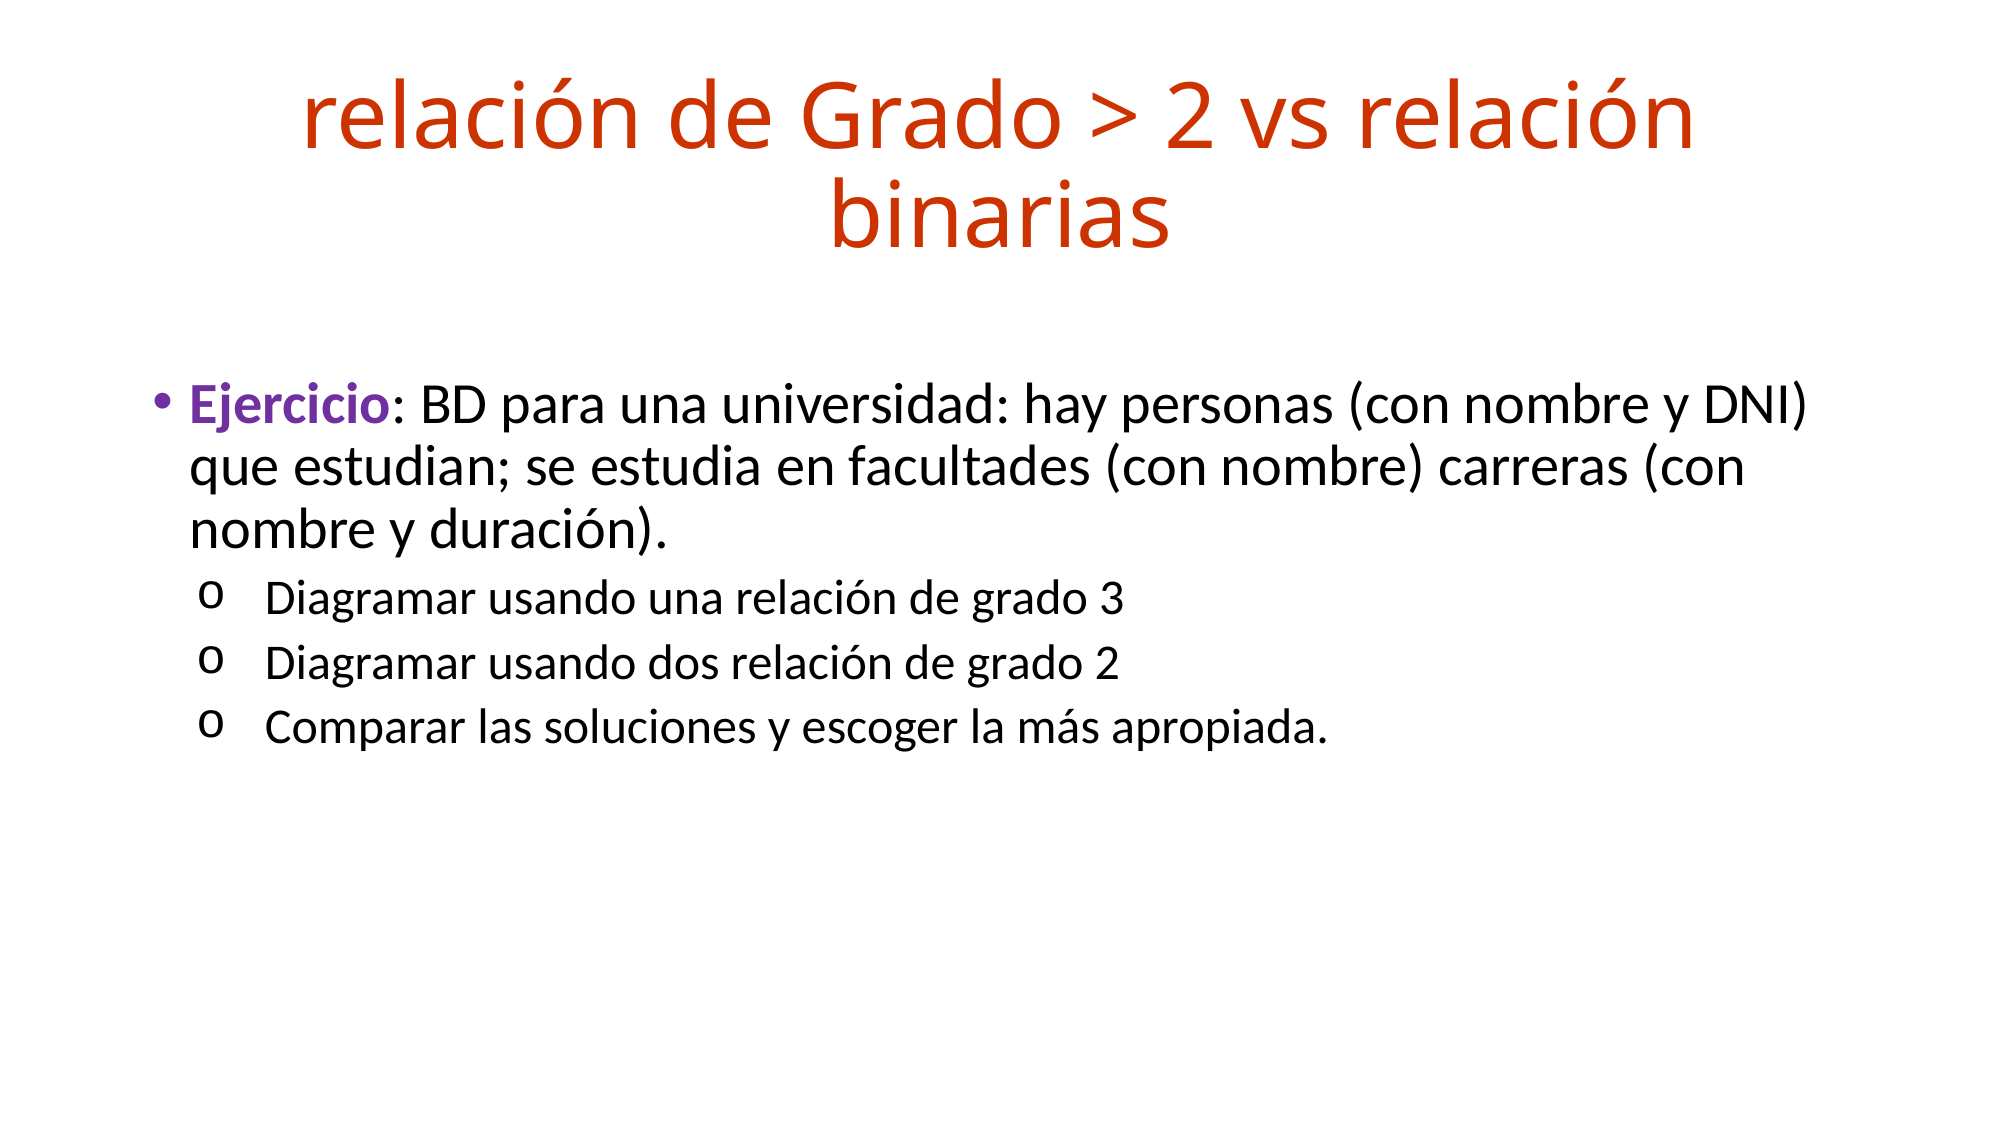

# relación de Grado > 2 vs relación binarias
Ejercicio: BD para una universidad: hay personas (con nombre y DNI) que estudian; se estudia en facultades (con nombre) carreras (con nombre y duración).
Diagramar usando una relación de grado 3
Diagramar usando dos relación de grado 2
Comparar las soluciones y escoger la más apropiada.